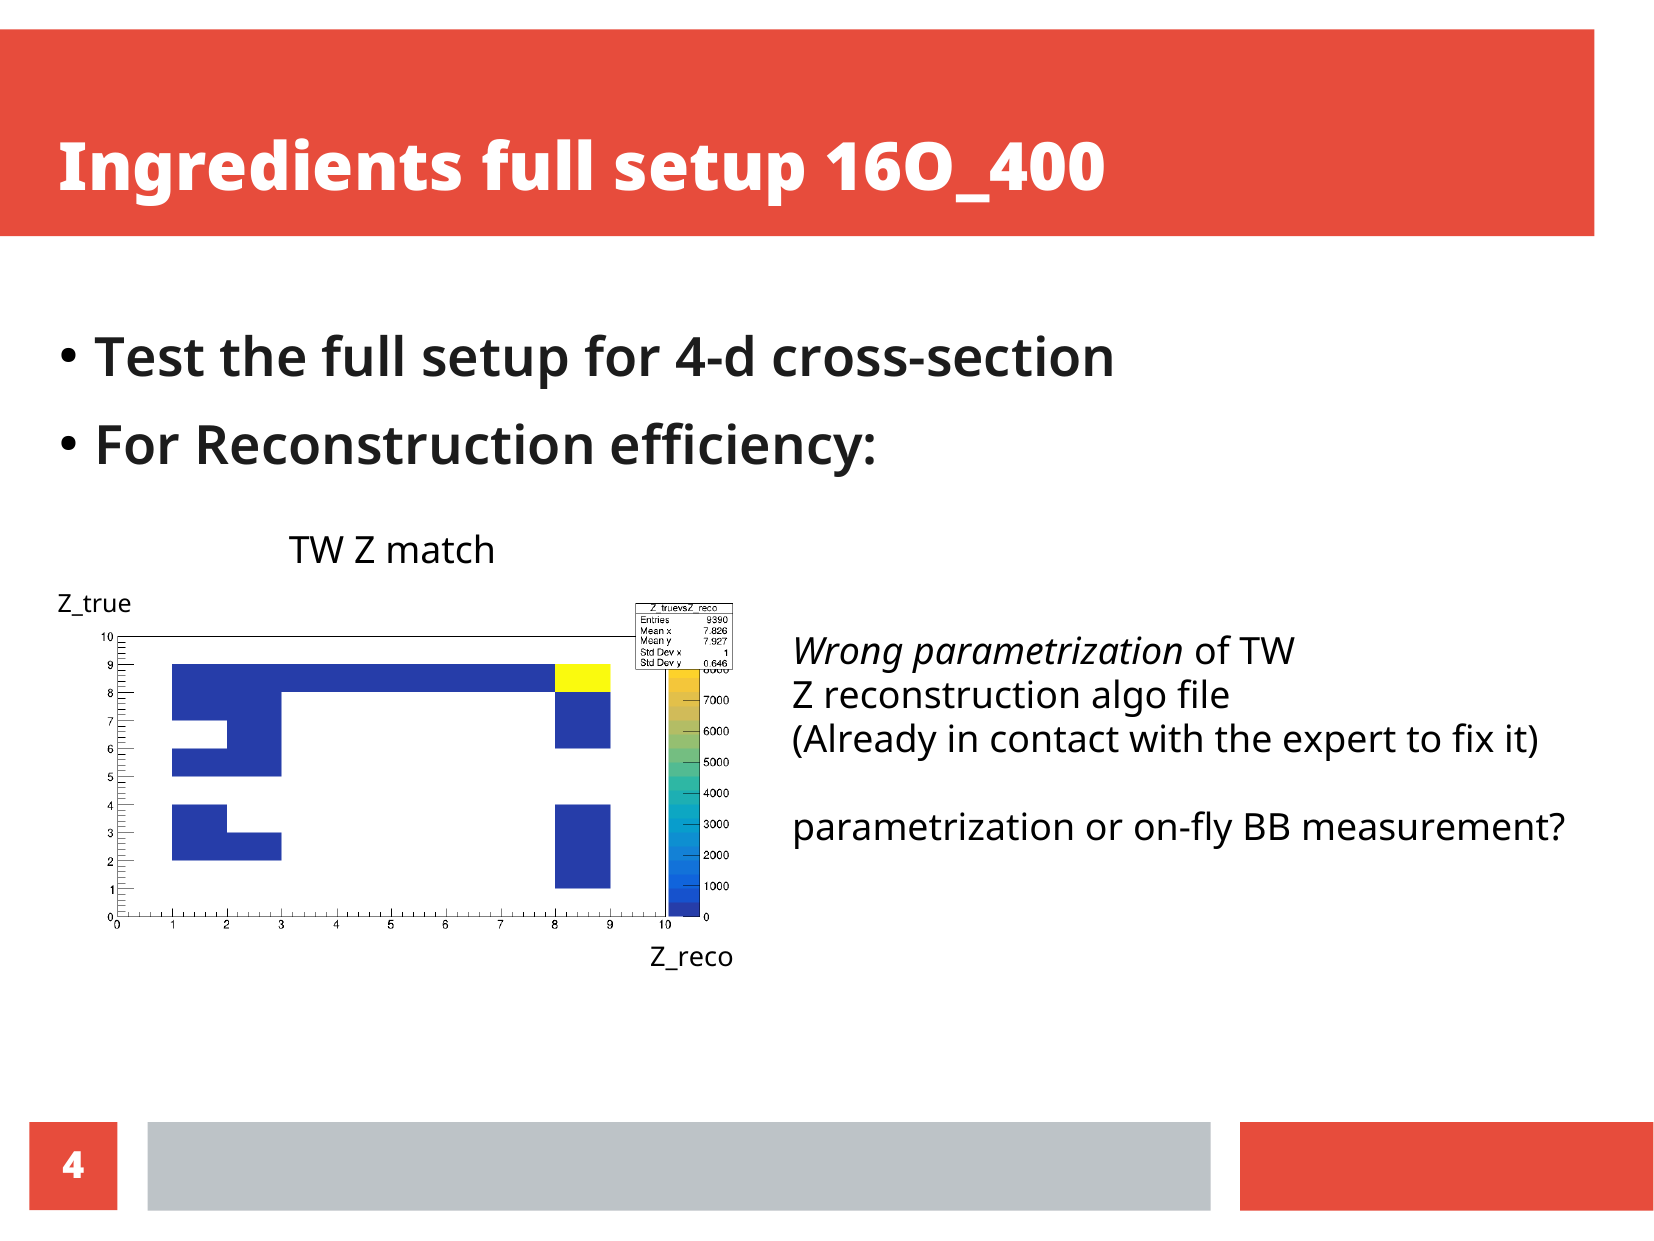

# Ingredients full setup 16O_400
Test the full setup for 4-d cross-section
For Reconstruction efficiency:
TW Z match
Z_true
Wrong parametrization of TW
Z reconstruction algo file
(Already in contact with the expert to fix it)
parametrization or on-fly BB measurement?
Z_reco
4